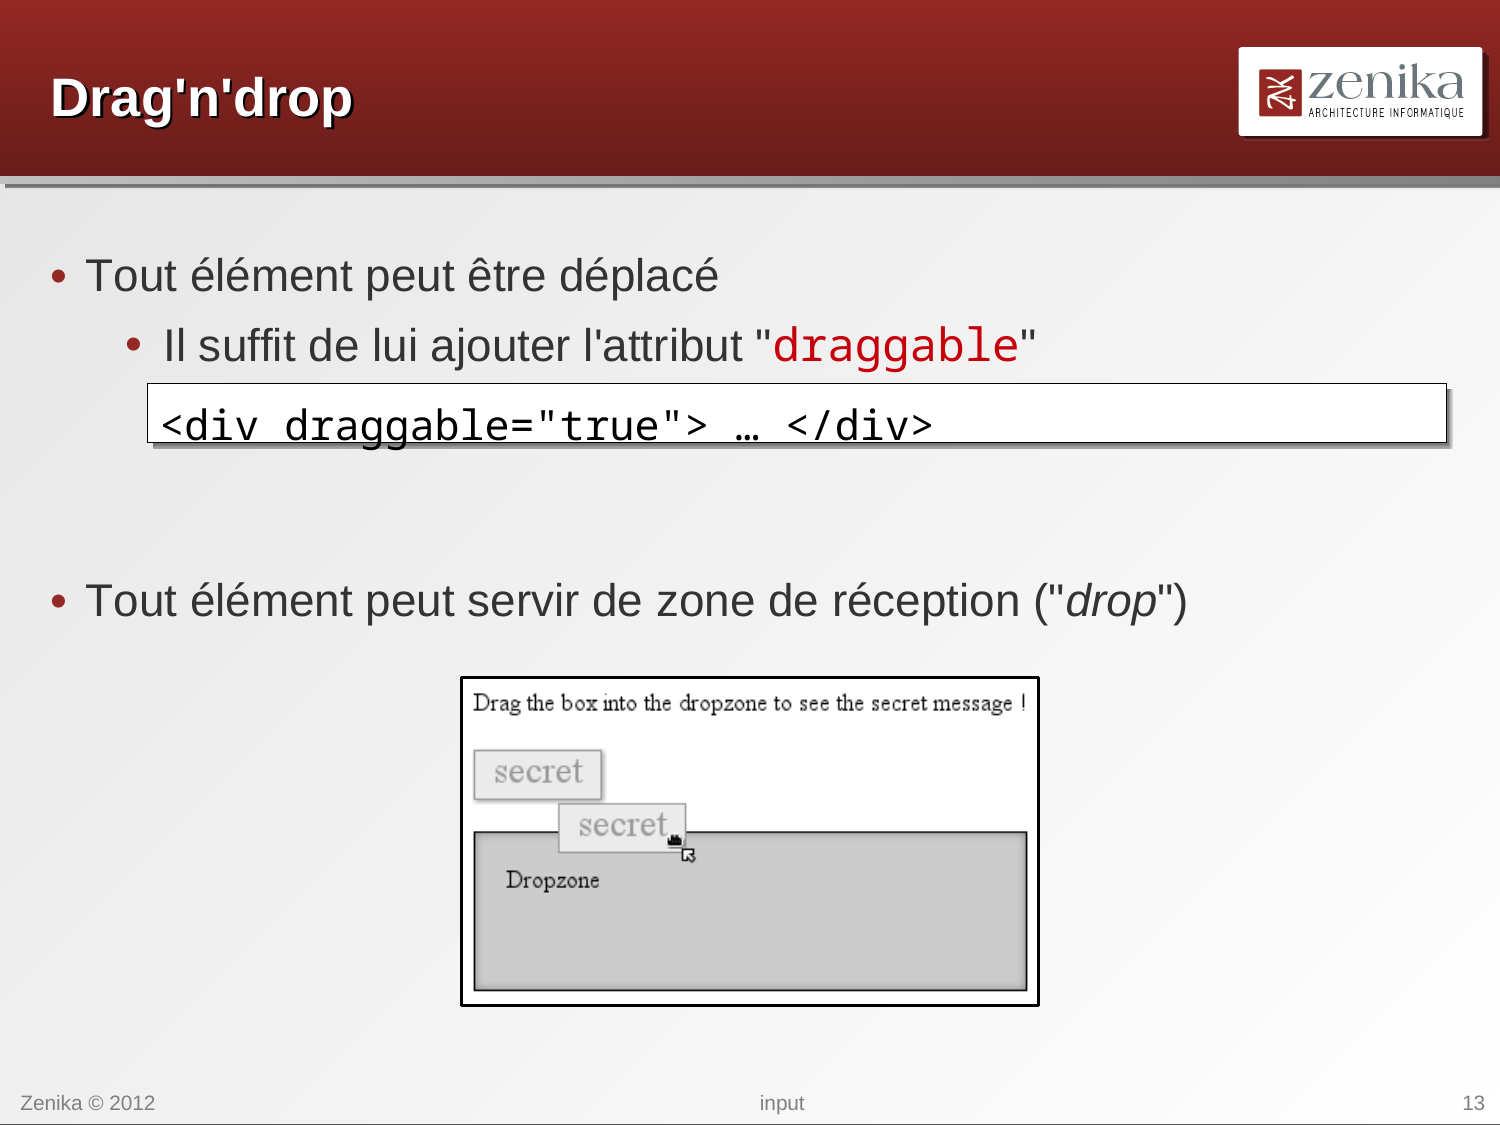

# Drag'n'drop
Tout élément peut être déplacé
Il suffit de lui ajouter l'attribut "draggable"
Tout élément peut servir de zone de réception ("drop")
<div draggable="true"> … </div>